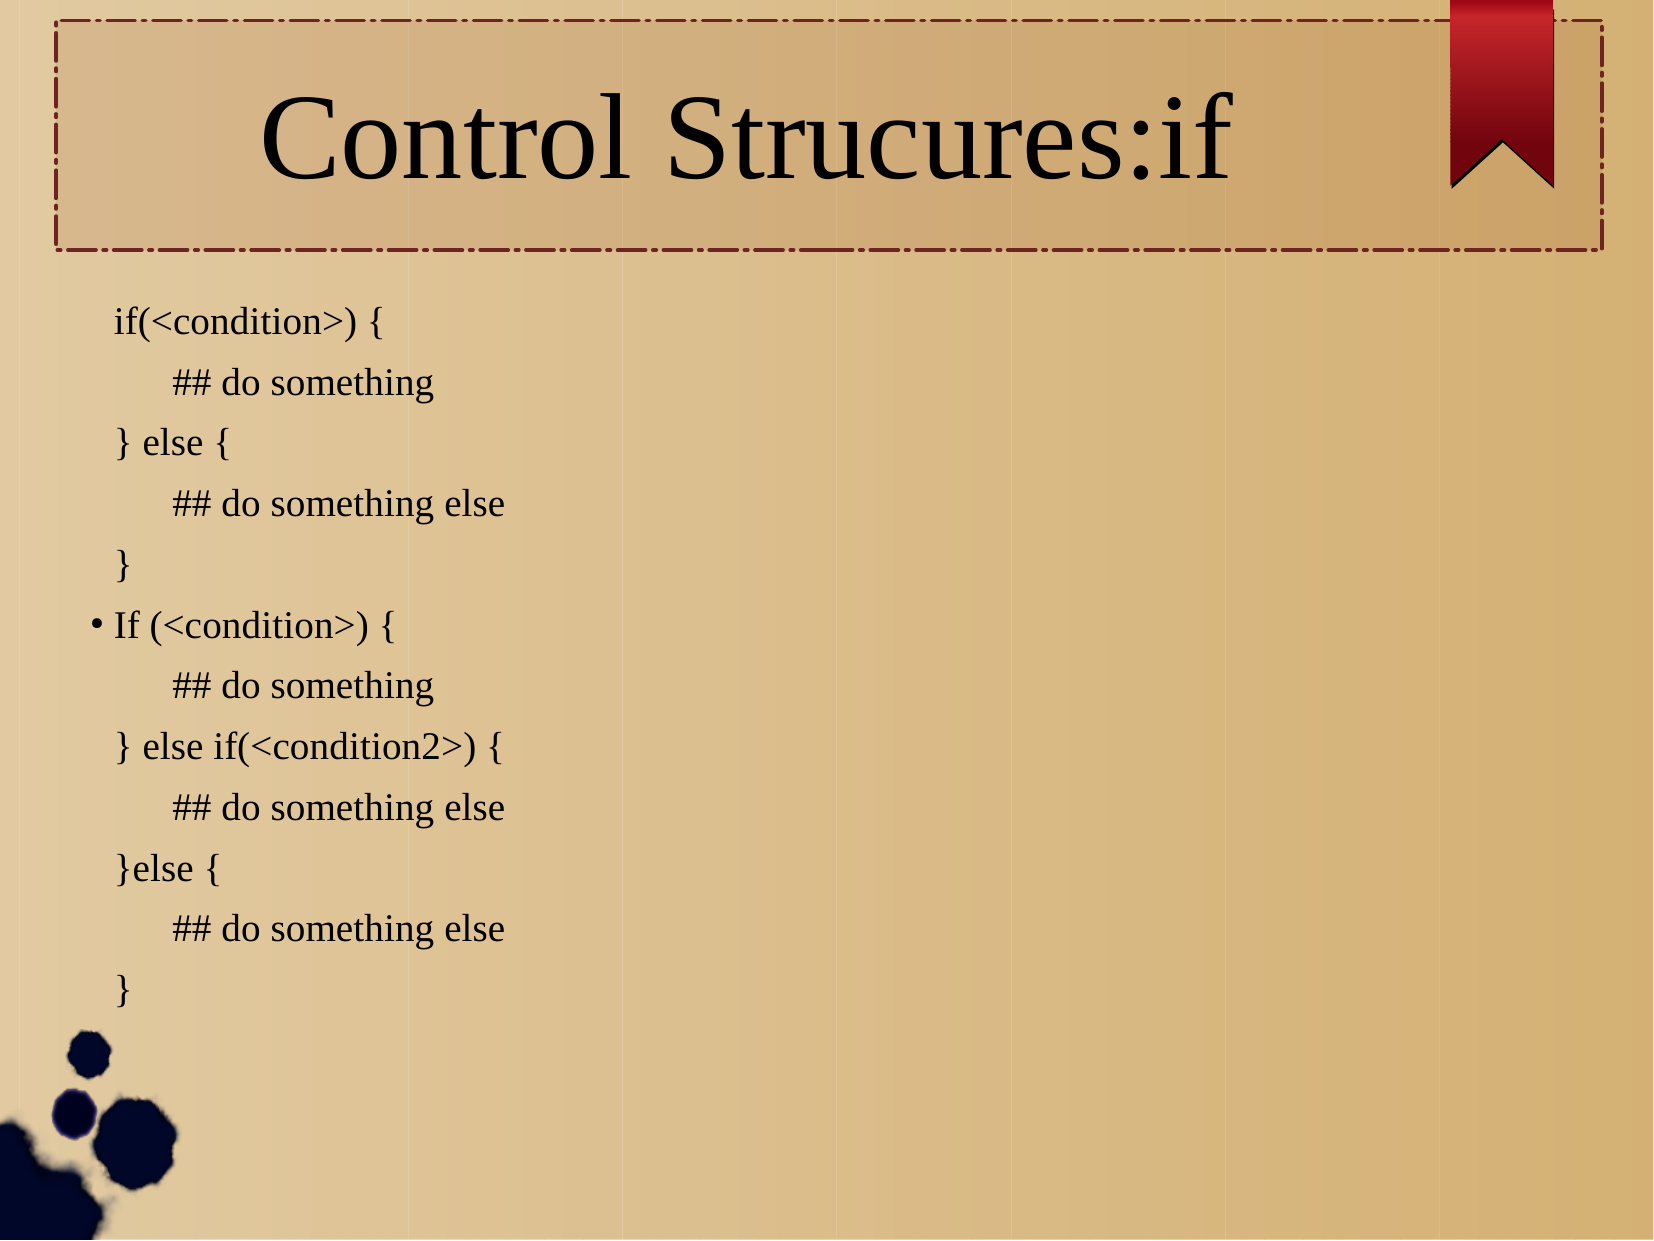

# Control Strucures:if
if(<condition>) {
 ## do something
} else {
 ## do something else
}
If (<condition>) {
 ## do something
} else if(<condition2>) {
 ## do something else
}else {
 ## do something else
}